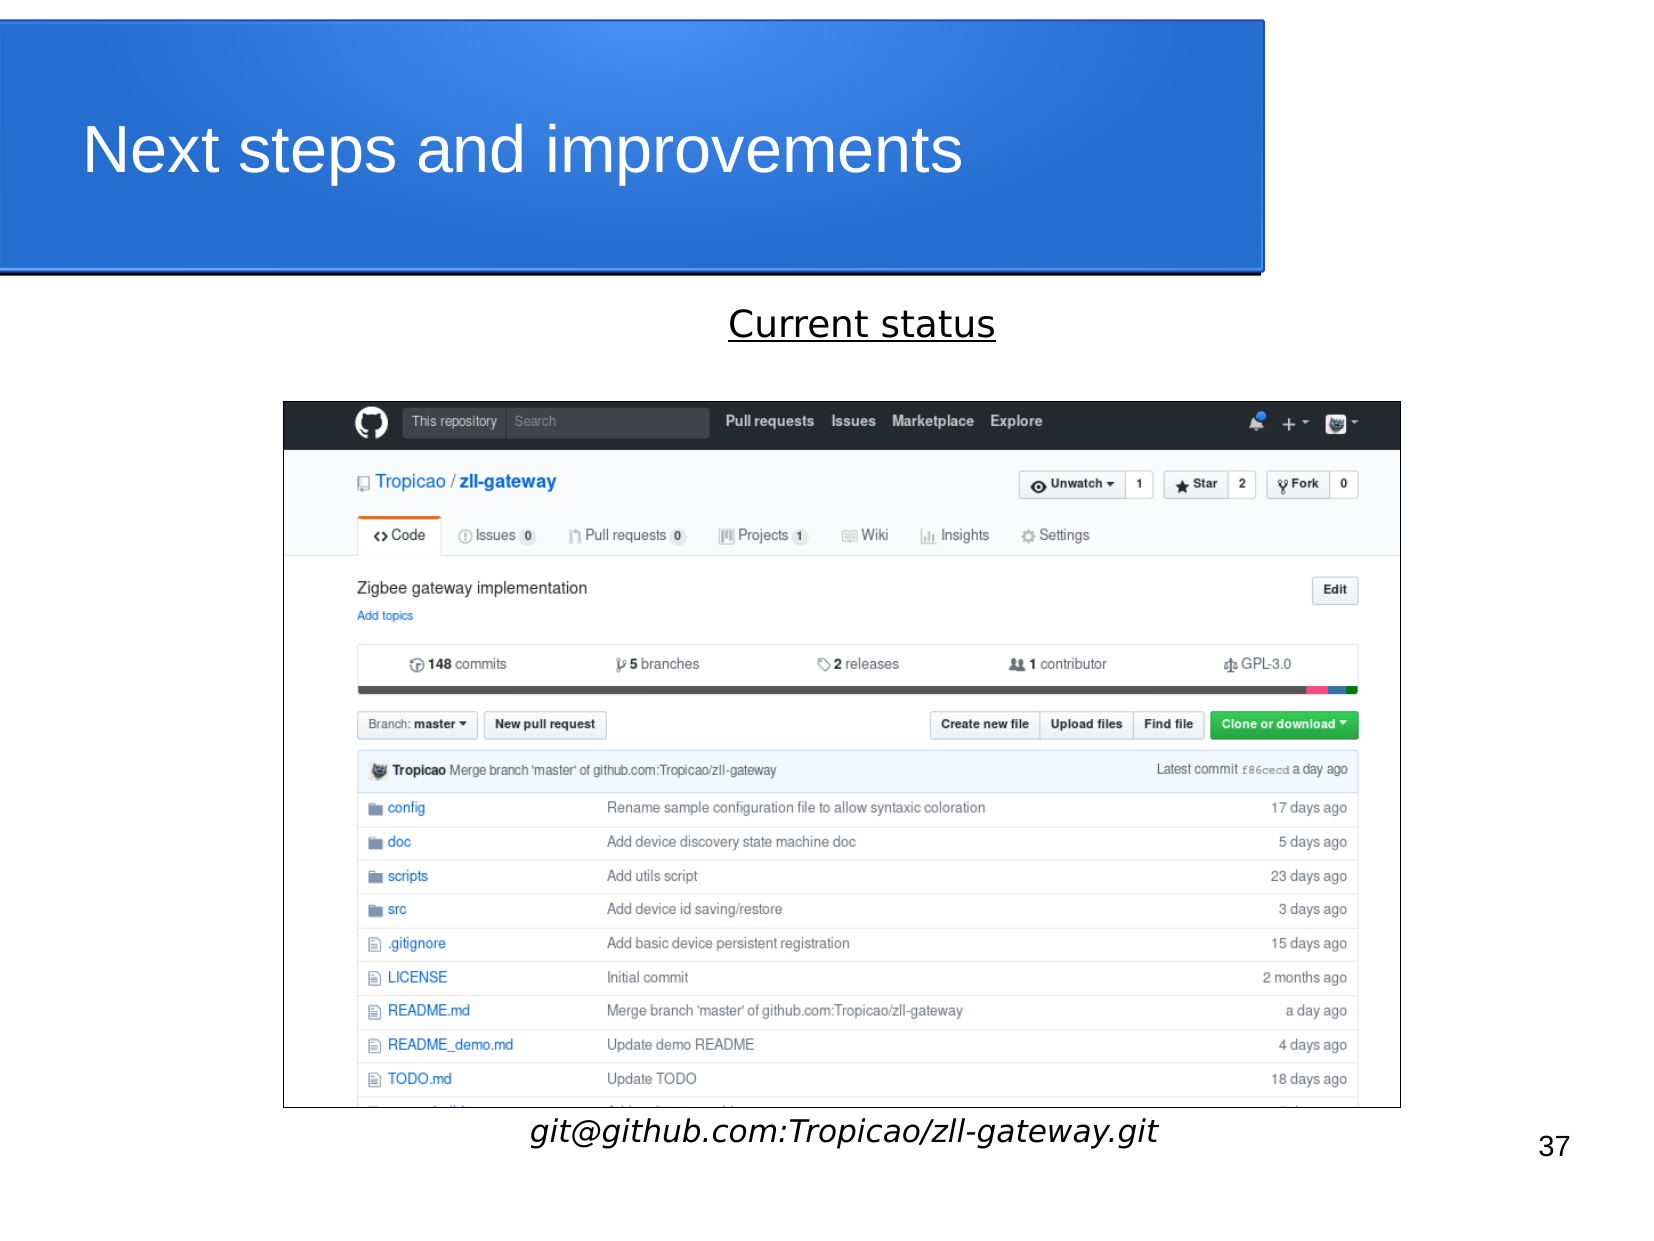

# Next steps and improvements
Current status
git@github.com:Tropicao/zll-gateway.git
37